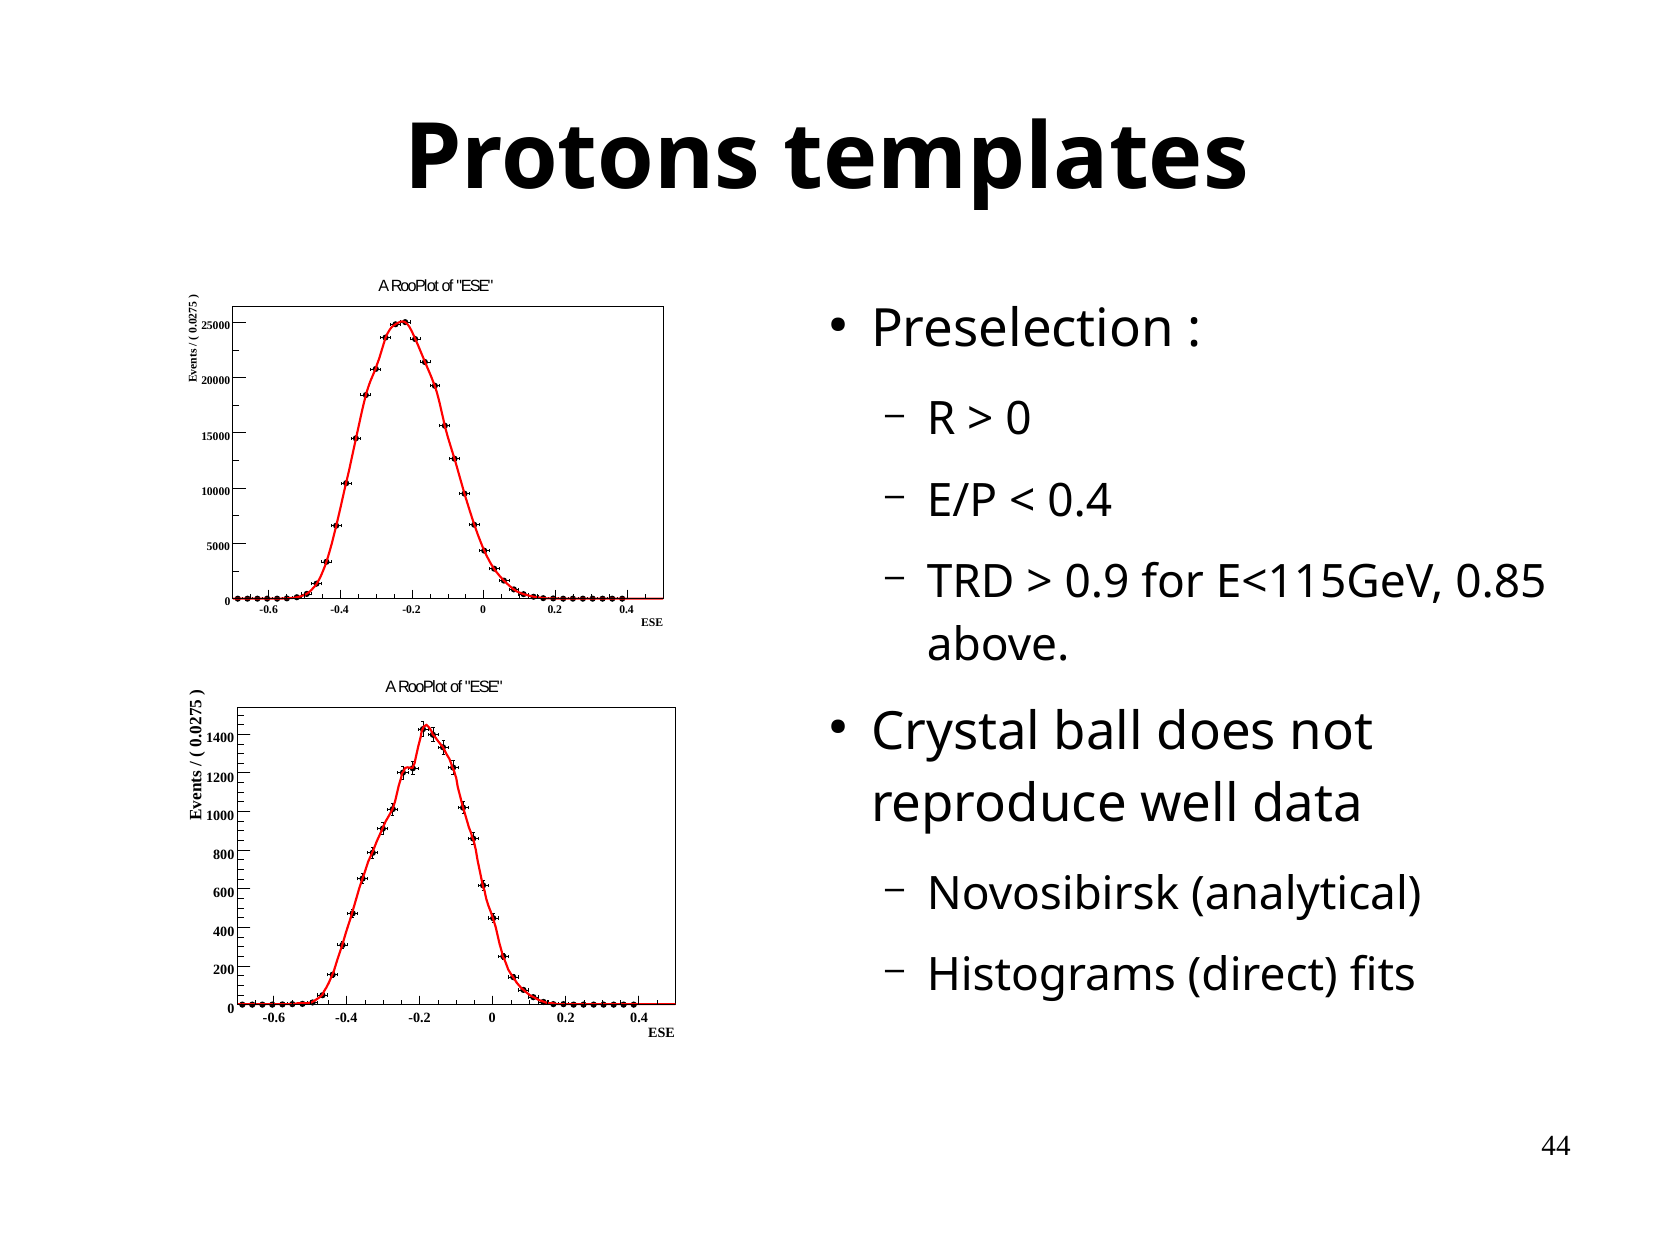

# Protons templates
Preselection :
R > 0
E/P < 0.4
TRD > 0.9 for E<115GeV, 0.85 above.
Crystal ball does not reproduce well data
Novosibirsk (analytical)
Histograms (direct) fits
44